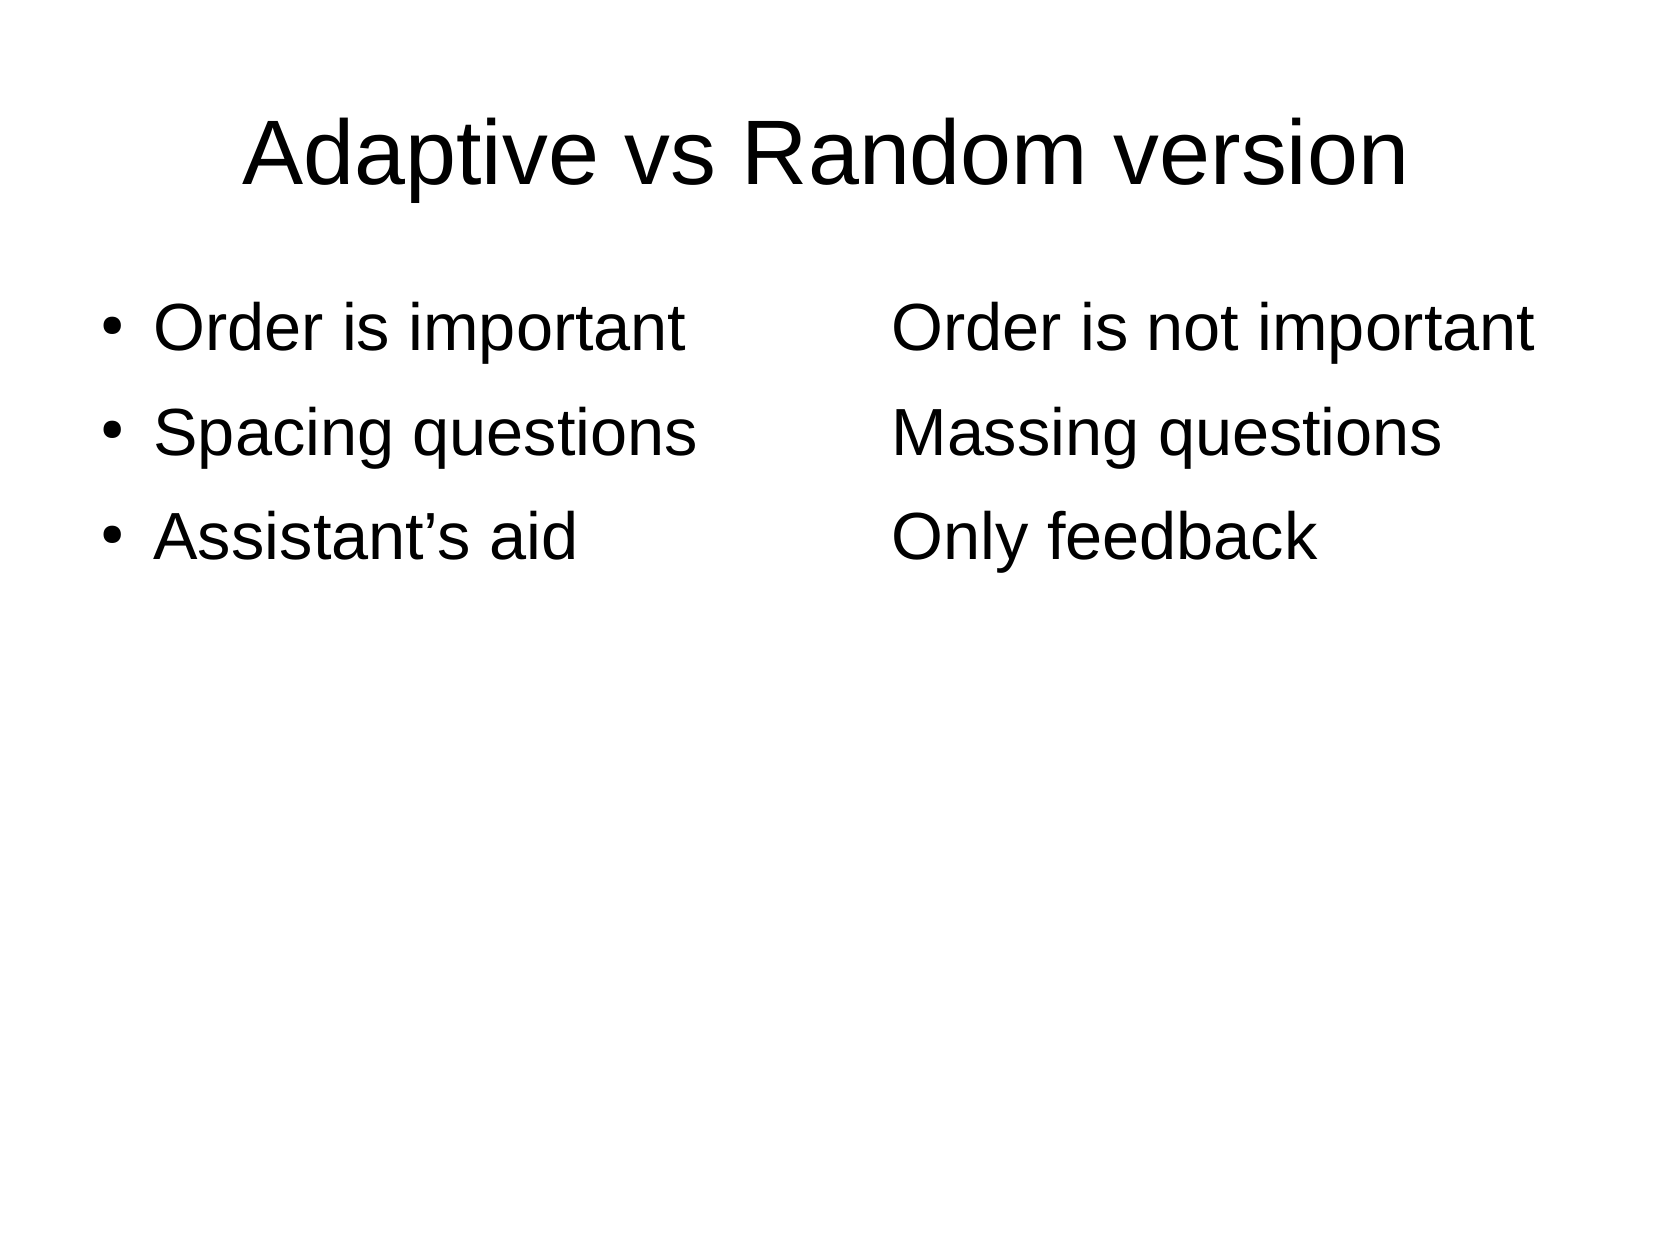

# Adaptive vs Random version
Order is important 			Order is not important
Spacing questions			Massing questions
Assistant’s aid					Only feedback